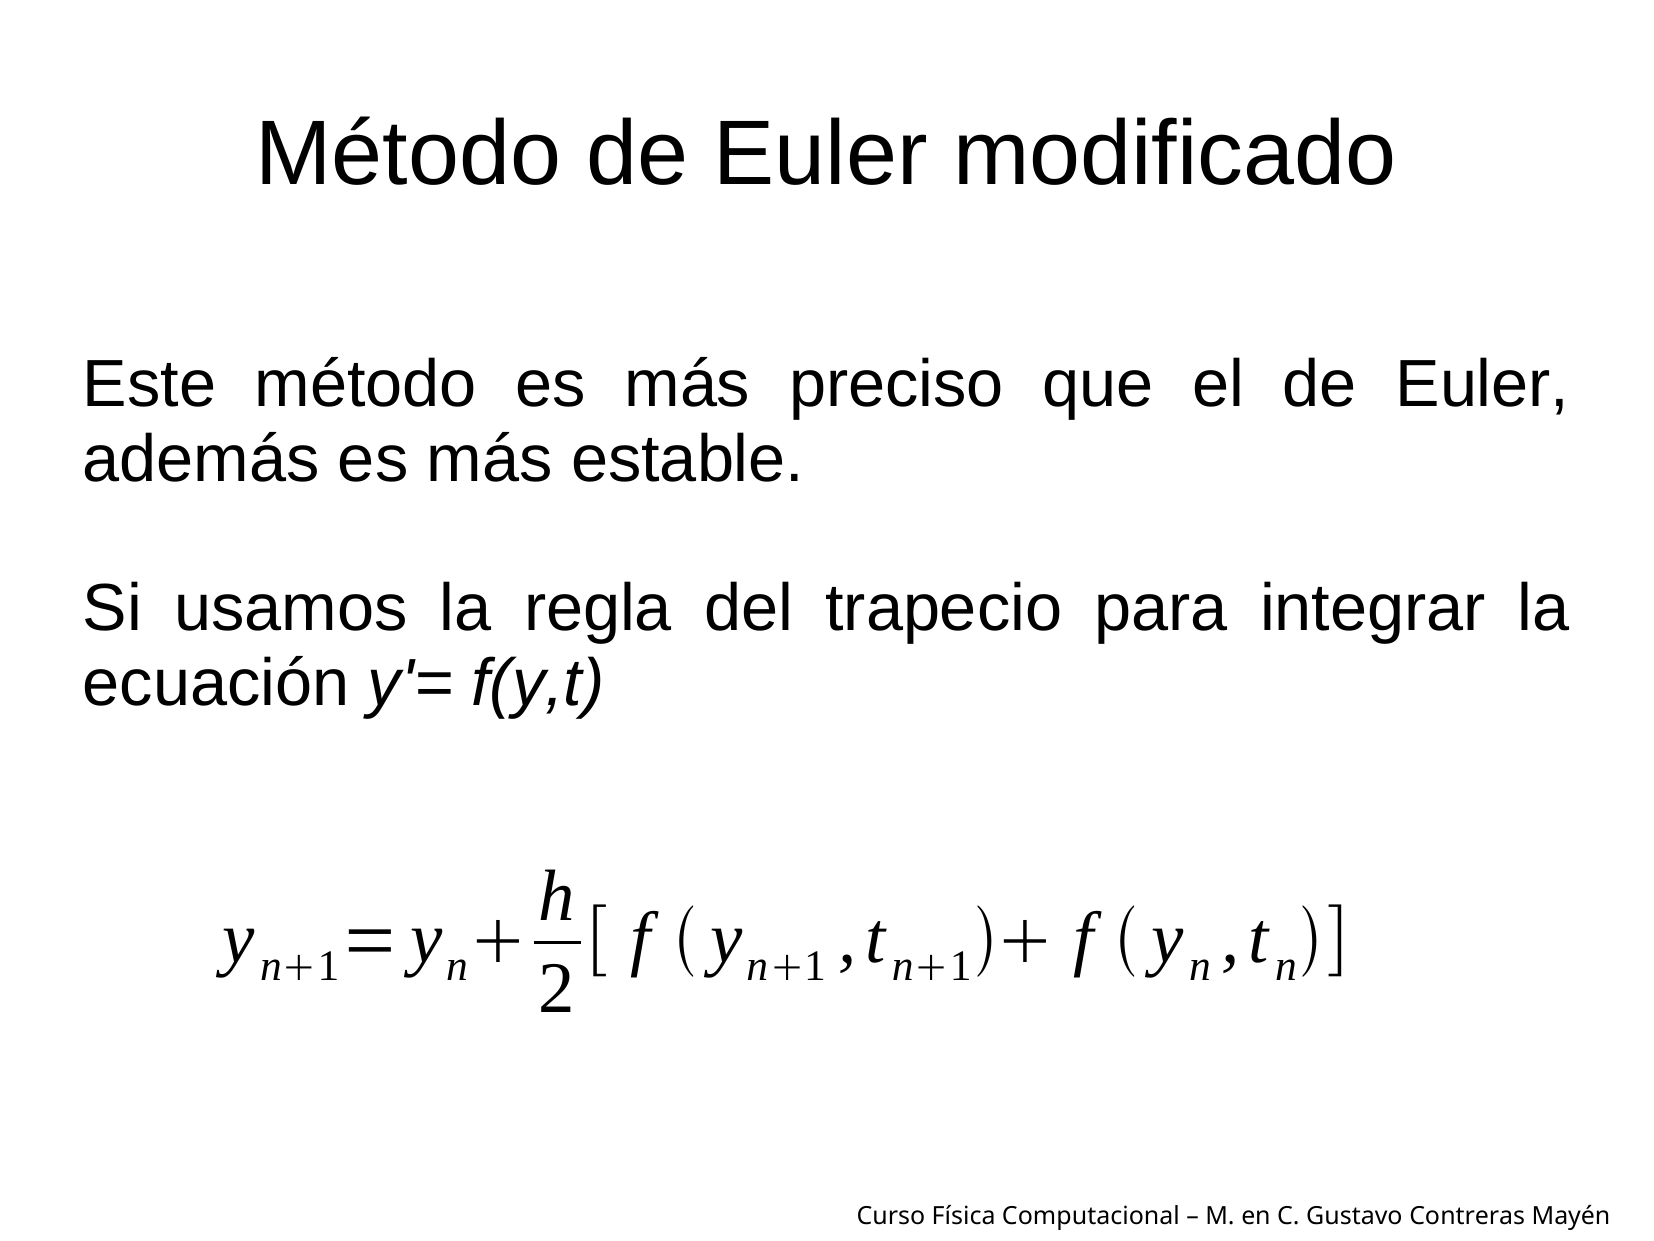

# Método de Euler modificado
Este método es más preciso que el de Euler, además es más estable.
Si usamos la regla del trapecio para integrar la ecuación y'= f(y,t)